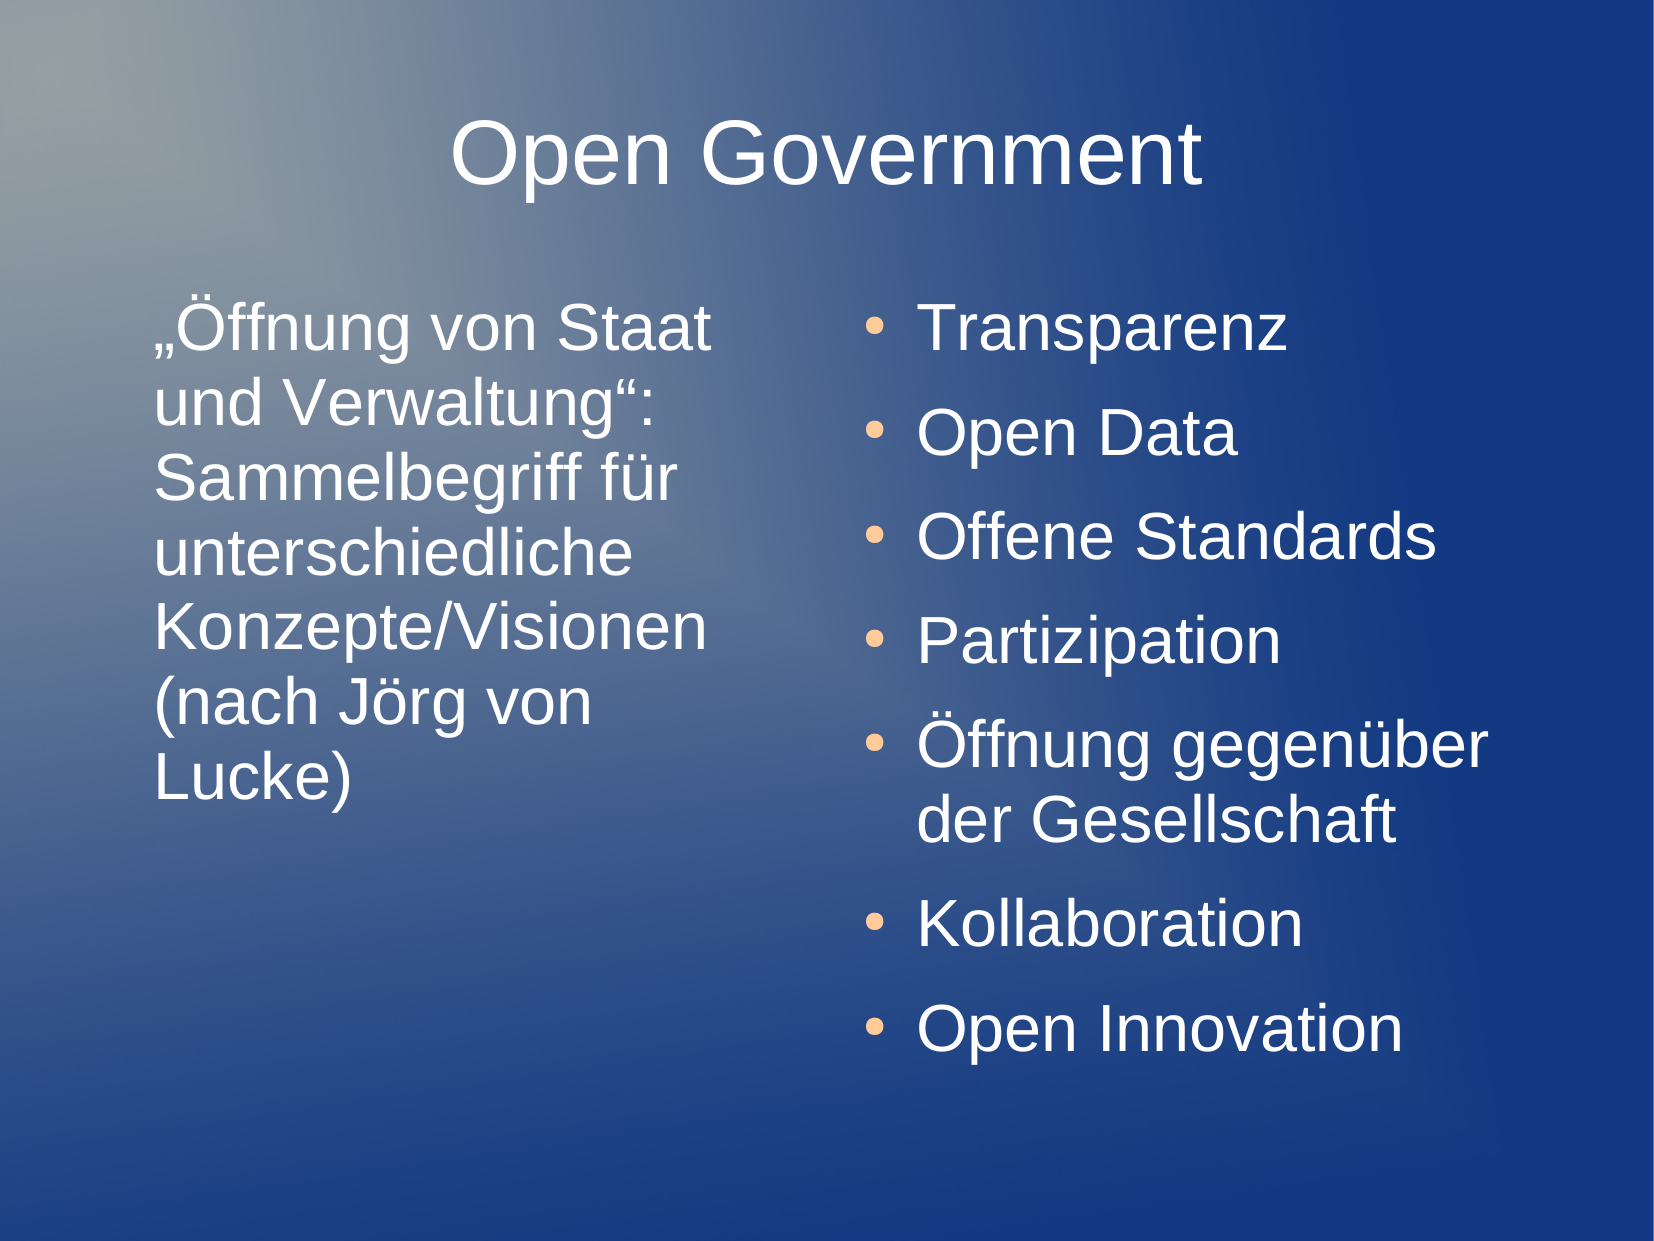

# Open Government
„Öffnung von Staat und Verwaltung“: Sammelbegriff für unterschiedliche Konzepte/Visionen (nach Jörg von Lucke)
Transparenz
Open Data
Offene Standards
Partizipation
Öffnung gegenüber der Gesellschaft
Kollaboration
Open Innovation